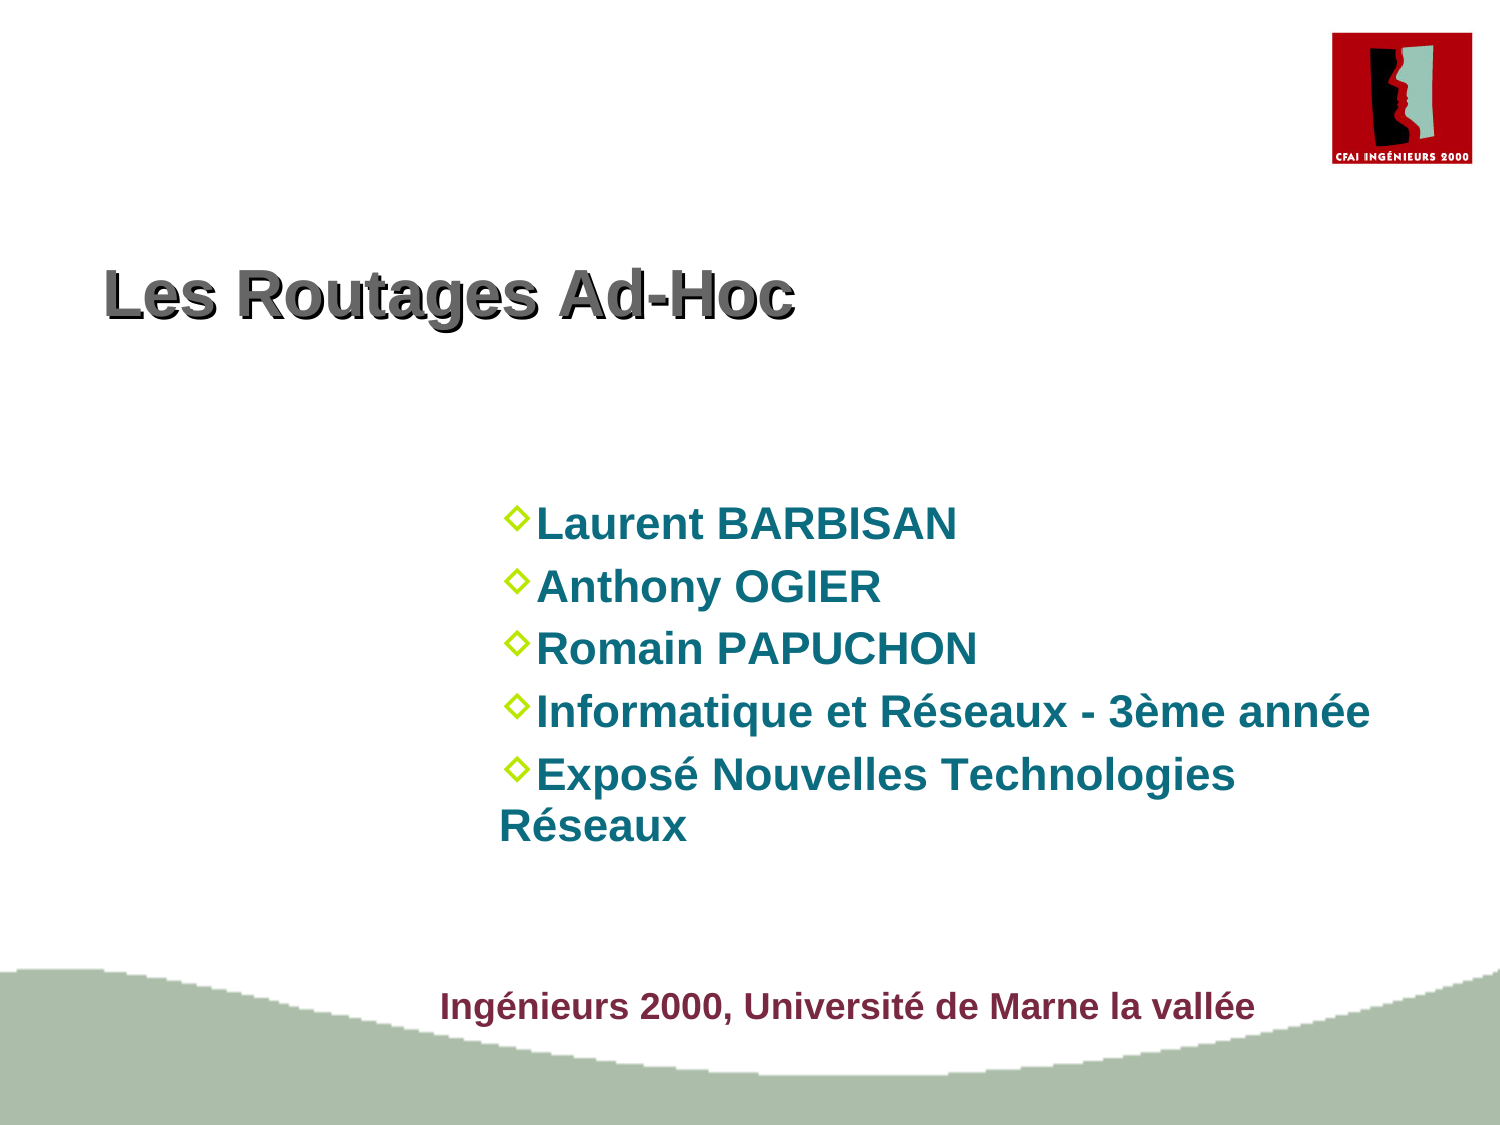

# Les Routages Ad-Hoc
Laurent BARBISAN
Anthony OGIER
Romain PAPUCHON
Informatique et Réseaux - 3ème année
Exposé Nouvelles Technologies Réseaux